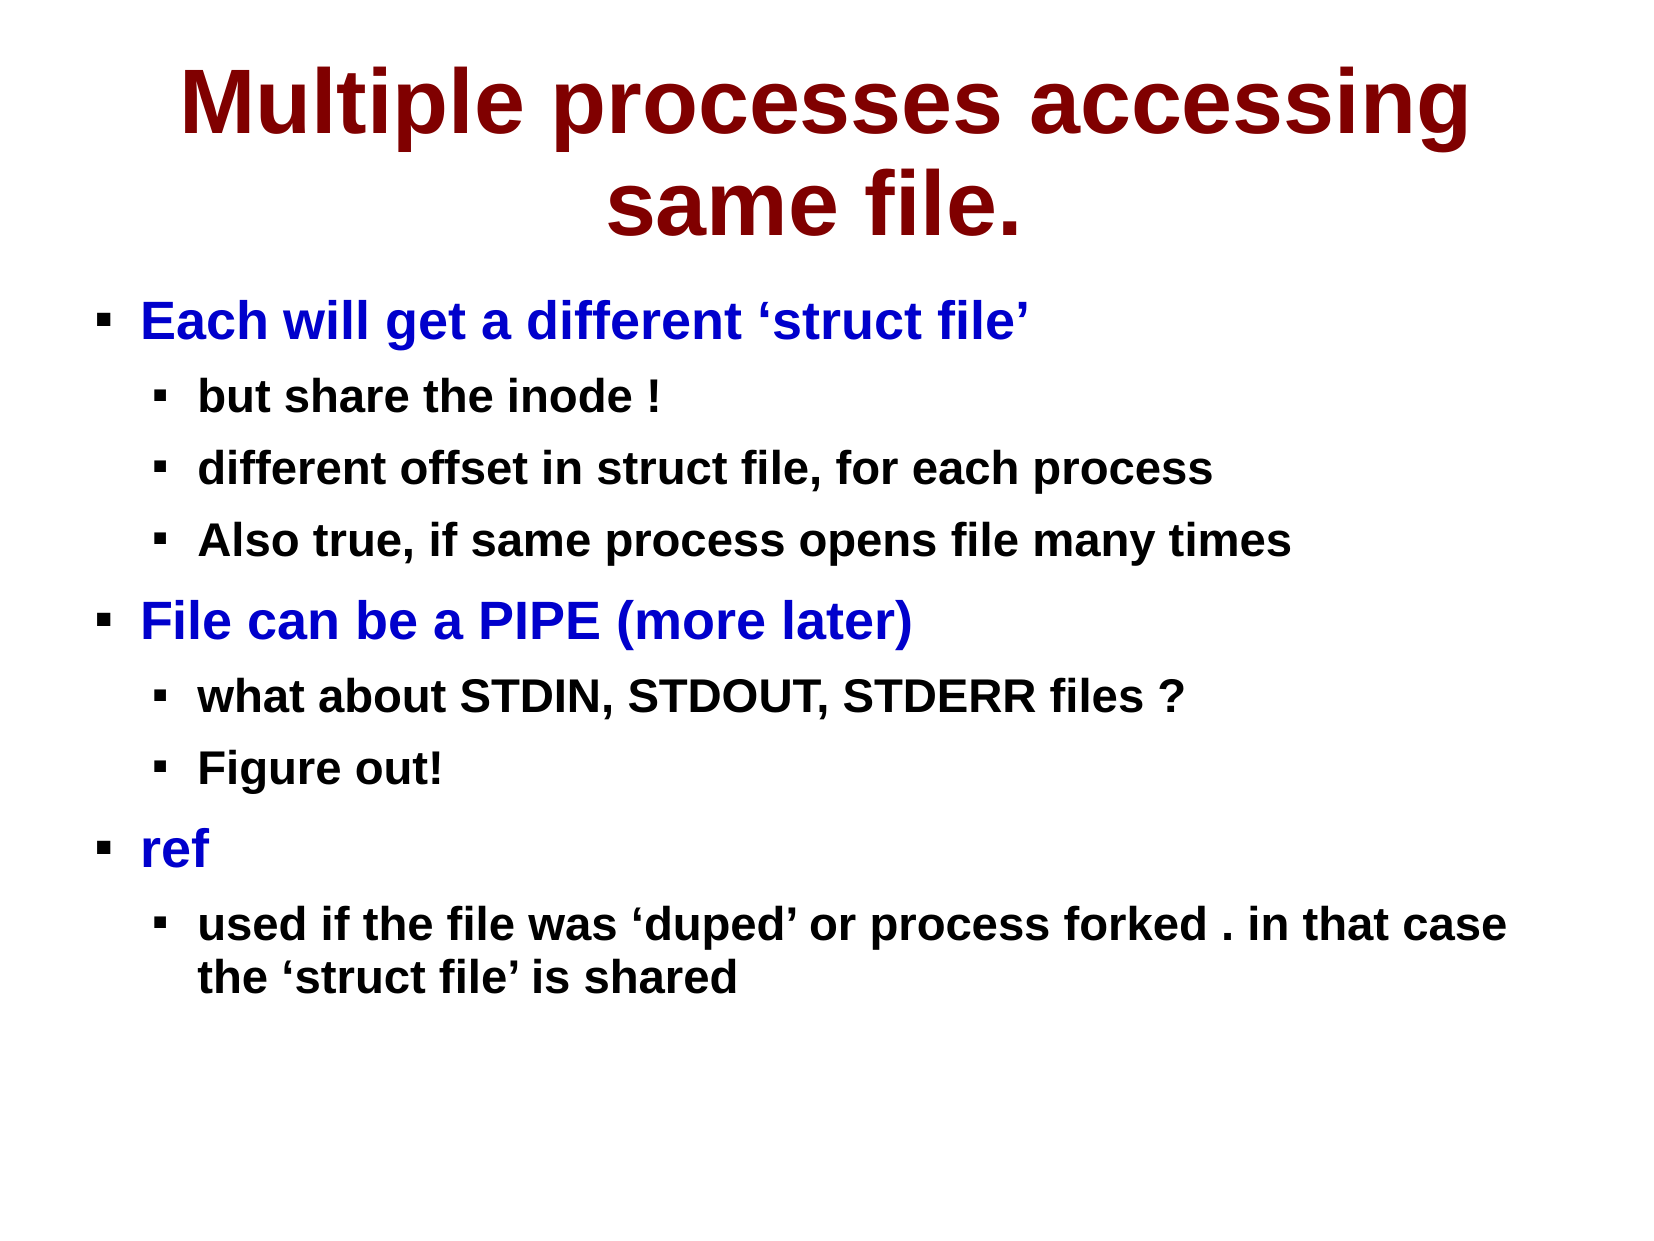

# Multiple processes accessing same file.
Each will get a different ‘struct file’
but share the inode !
different offset in struct file, for each process
Also true, if same process opens file many times
File can be a PIPE (more later)
what about STDIN, STDOUT, STDERR files ?
Figure out!
ref
used if the file was ‘duped’ or process forked . in that case the ‘struct file’ is shared